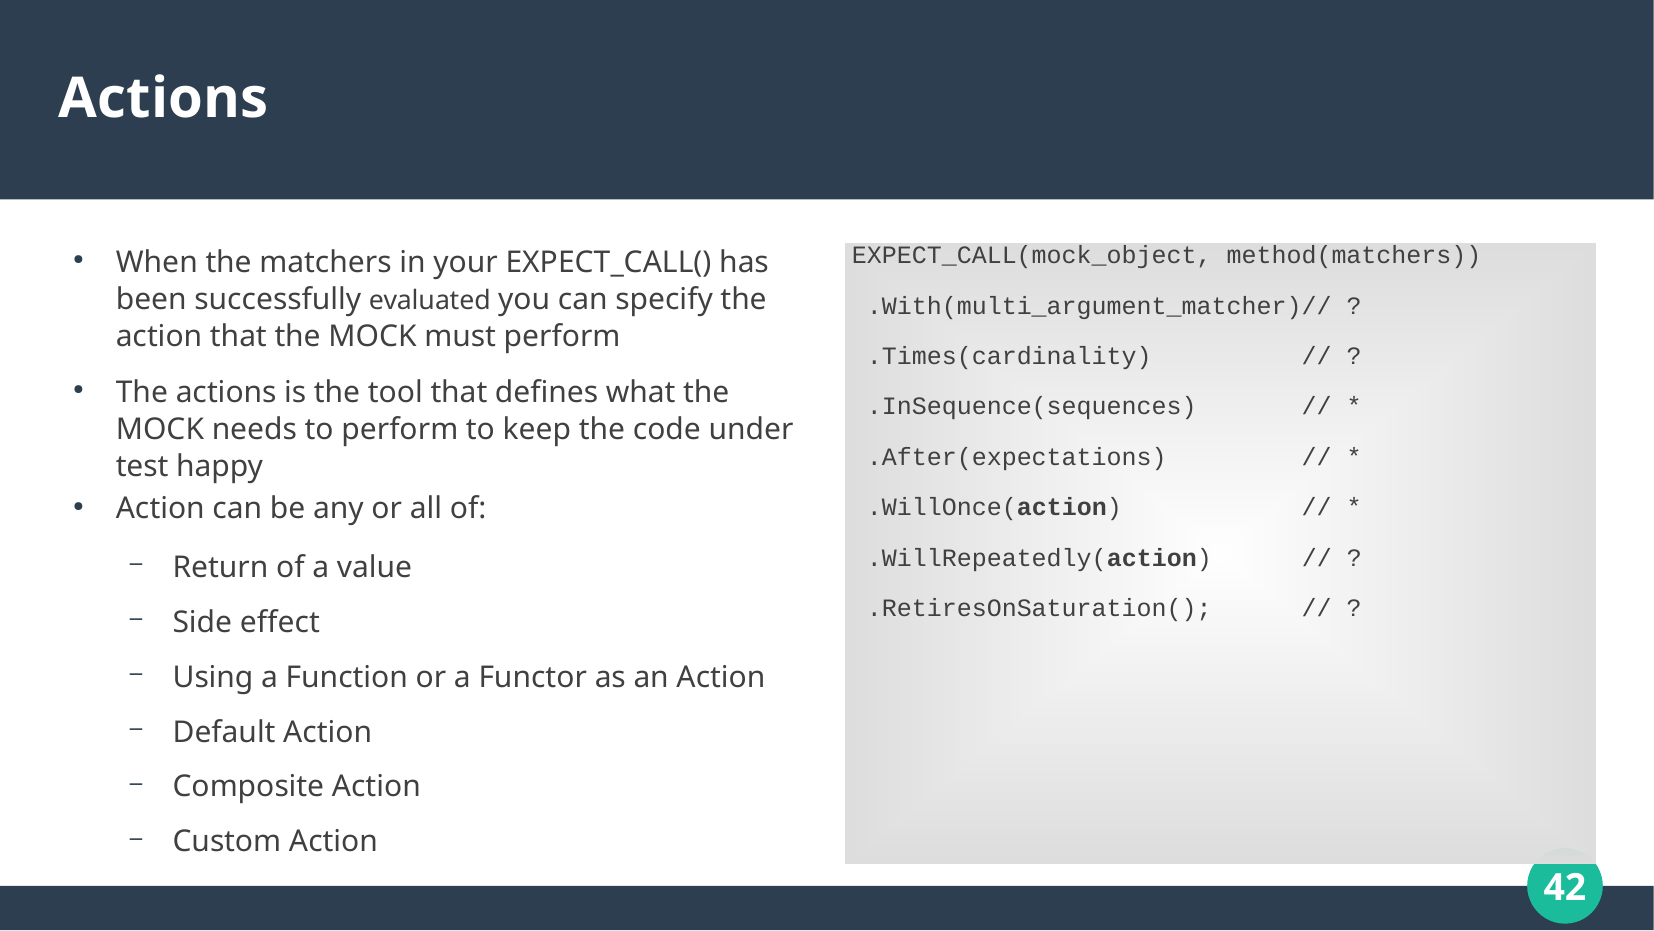

# Actions
When the matchers in your EXPECT_CALL() has been successfully evaluated you can specify the action that the MOCK must perform
The actions is the tool that defines what the MOCK needs to perform to keep the code under test happy
Action can be any or all of:
Return of a value
Side effect
Using a Function or a Functor as an Action
Default Action
Composite Action
Custom Action
EXPECT_CALL(mock_object, method(matchers))
 .With(multi_argument_matcher)// ?
 .Times(cardinality) // ?
 .InSequence(sequences) // *
 .After(expectations) // *
 .WillOnce(action) // *
 .WillRepeatedly(action) // ?
 .RetiresOnSaturation(); // ?